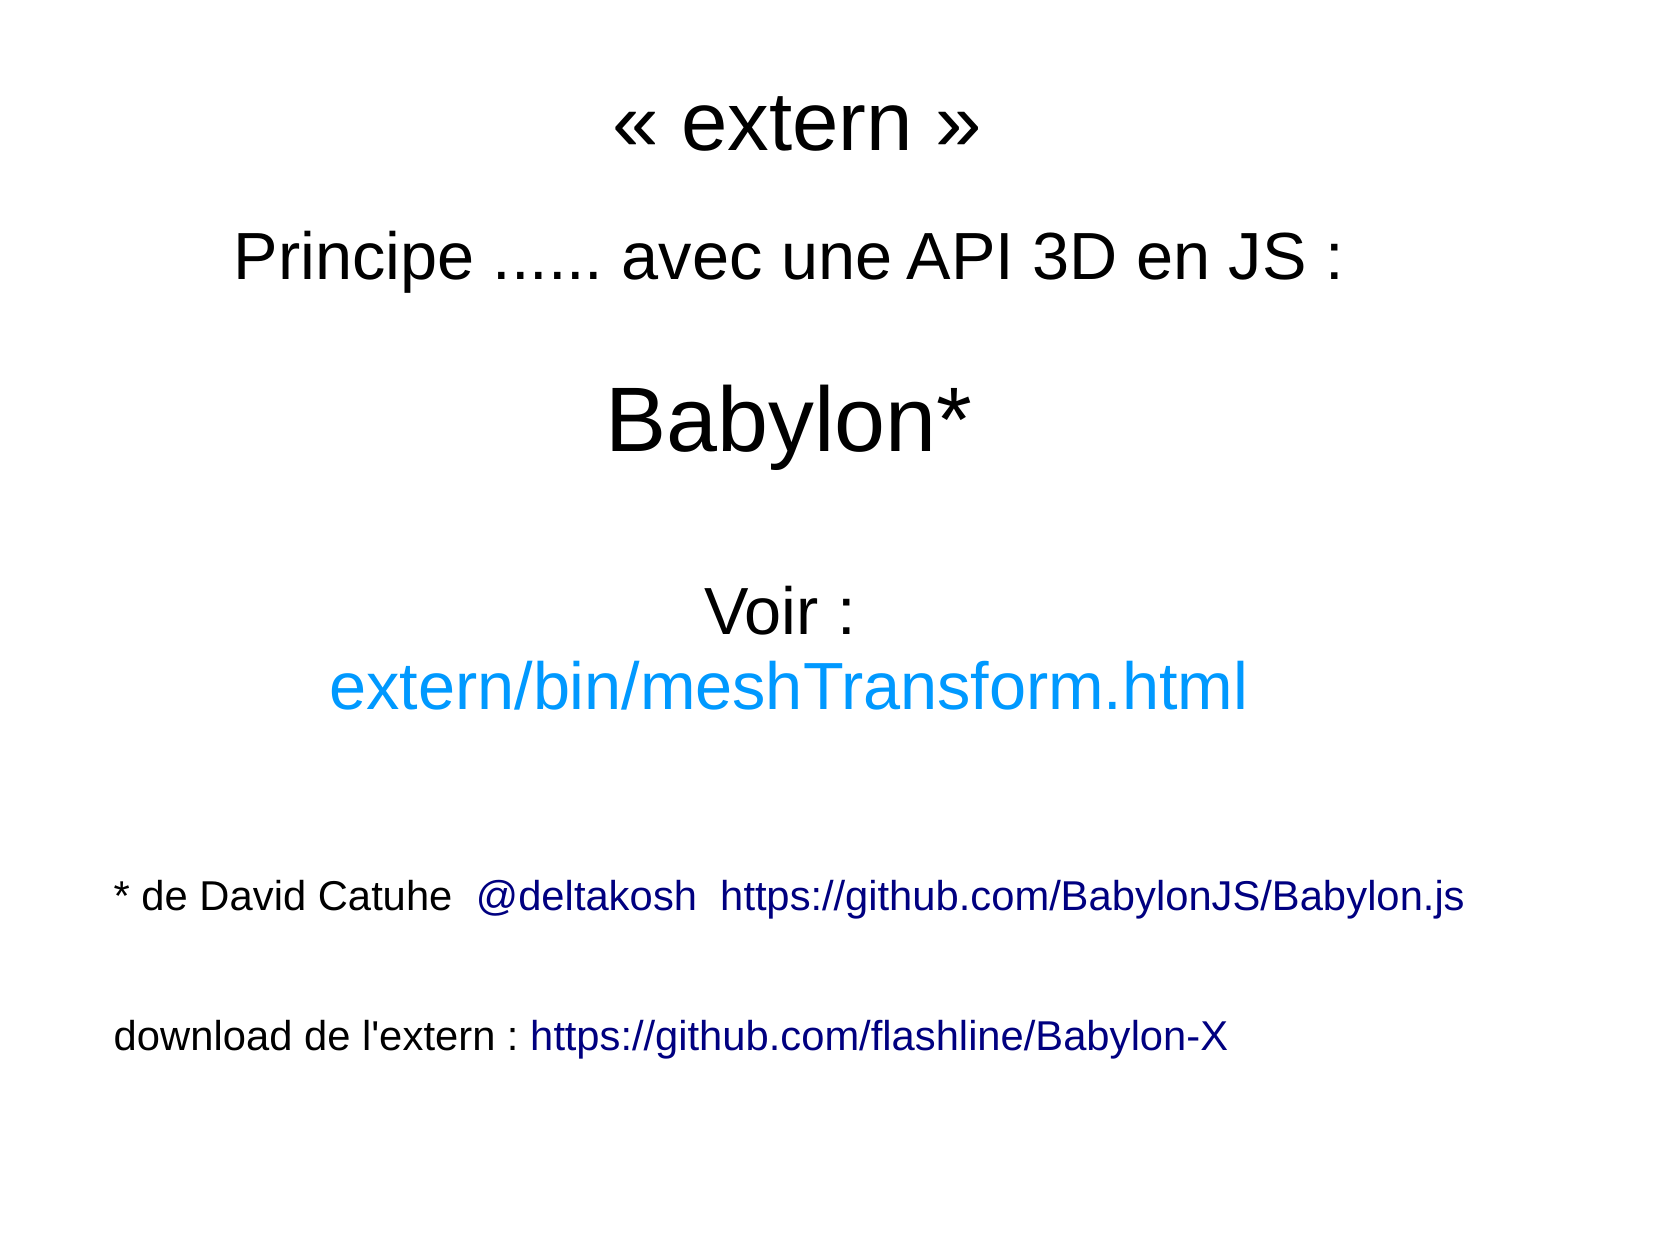

« extern »
Principe ...... avec une API 3D en JS :
Babylon*
Voir :
extern/bin/meshTransform.html
* de David Catuhe @deltakosh https://github.com/BabylonJS/Babylon.js
download de l'extern : https://github.com/flashline/Babylon-X